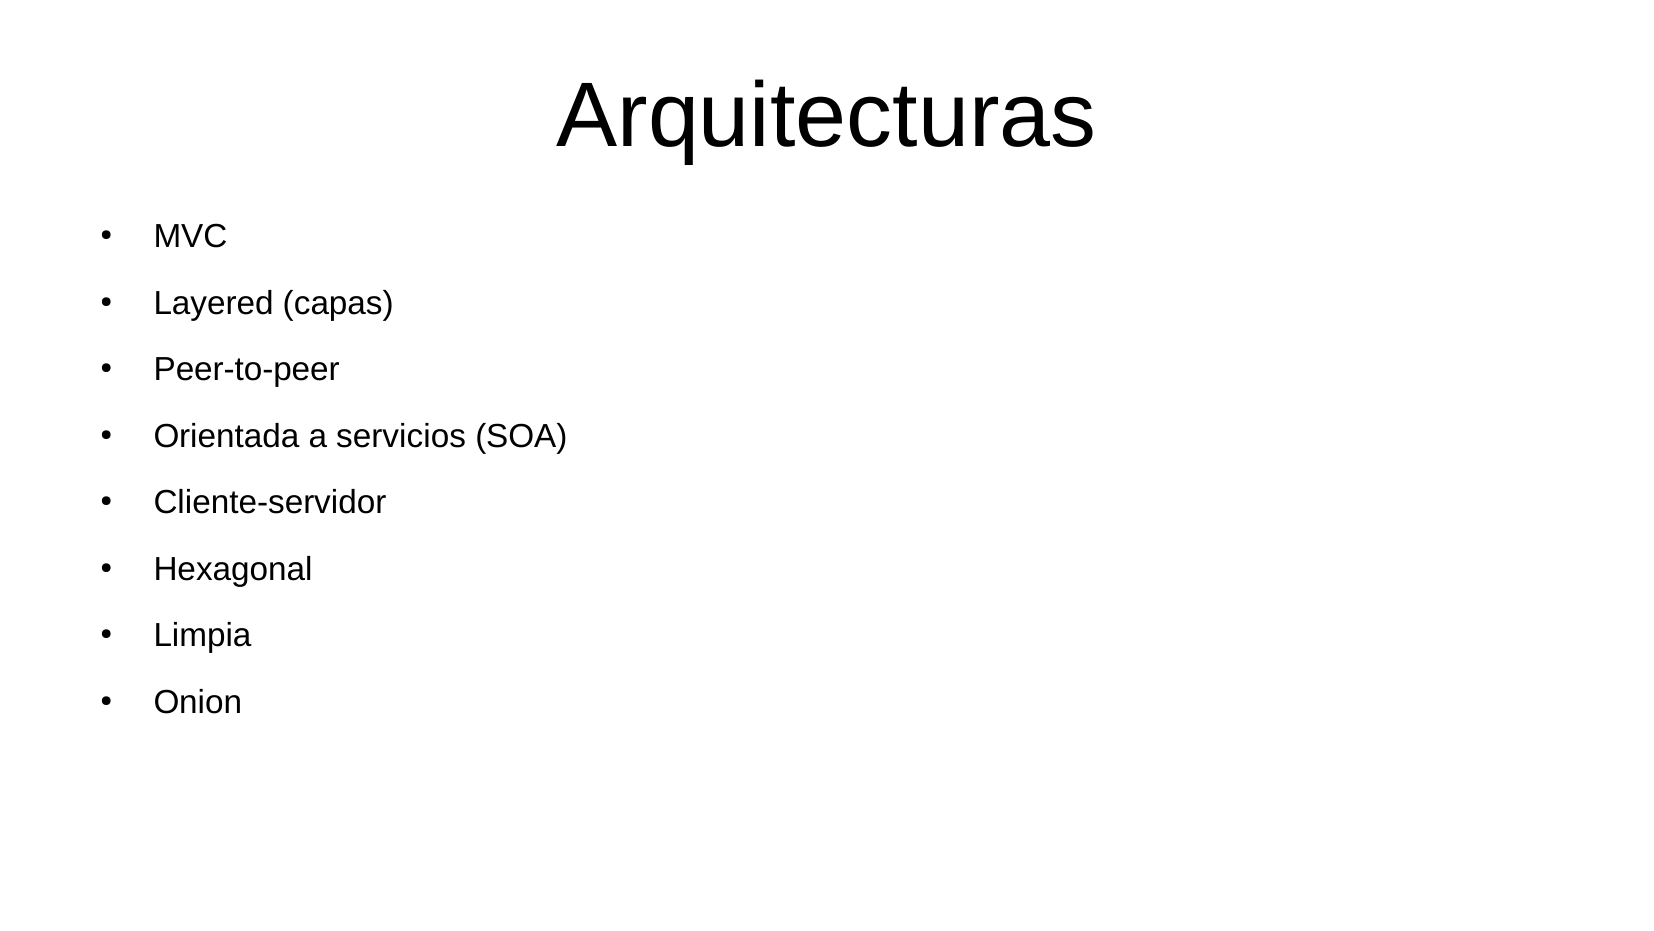

# Arquitecturas
MVC
Layered (capas)
Peer-to-peer
Orientada a servicios (SOA)
Cliente-servidor
Hexagonal
Limpia
Onion